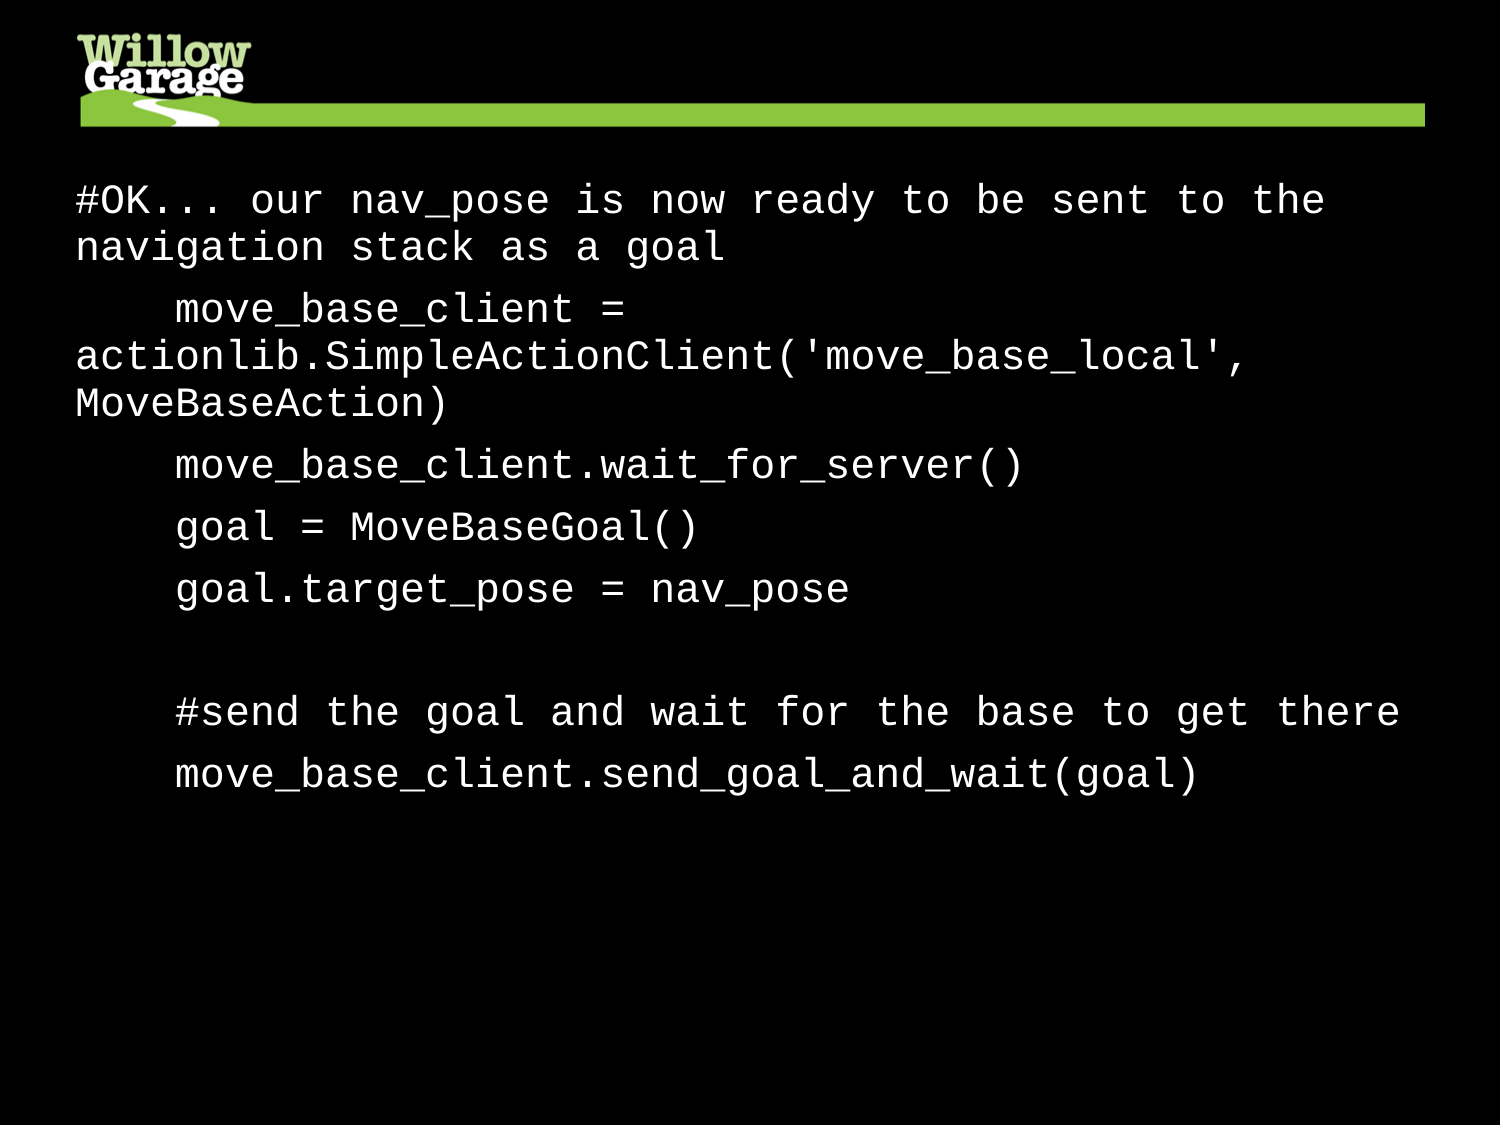

# #OK... our nav_pose is now ready to be sent to the navigation stack as a goal
 move_base_client = actionlib.SimpleActionClient('move_base_local', MoveBaseAction)
 move_base_client.wait_for_server()
 goal = MoveBaseGoal()
 goal.target_pose = nav_pose
 #send the goal and wait for the base to get there
 move_base_client.send_goal_and_wait(goal)
21